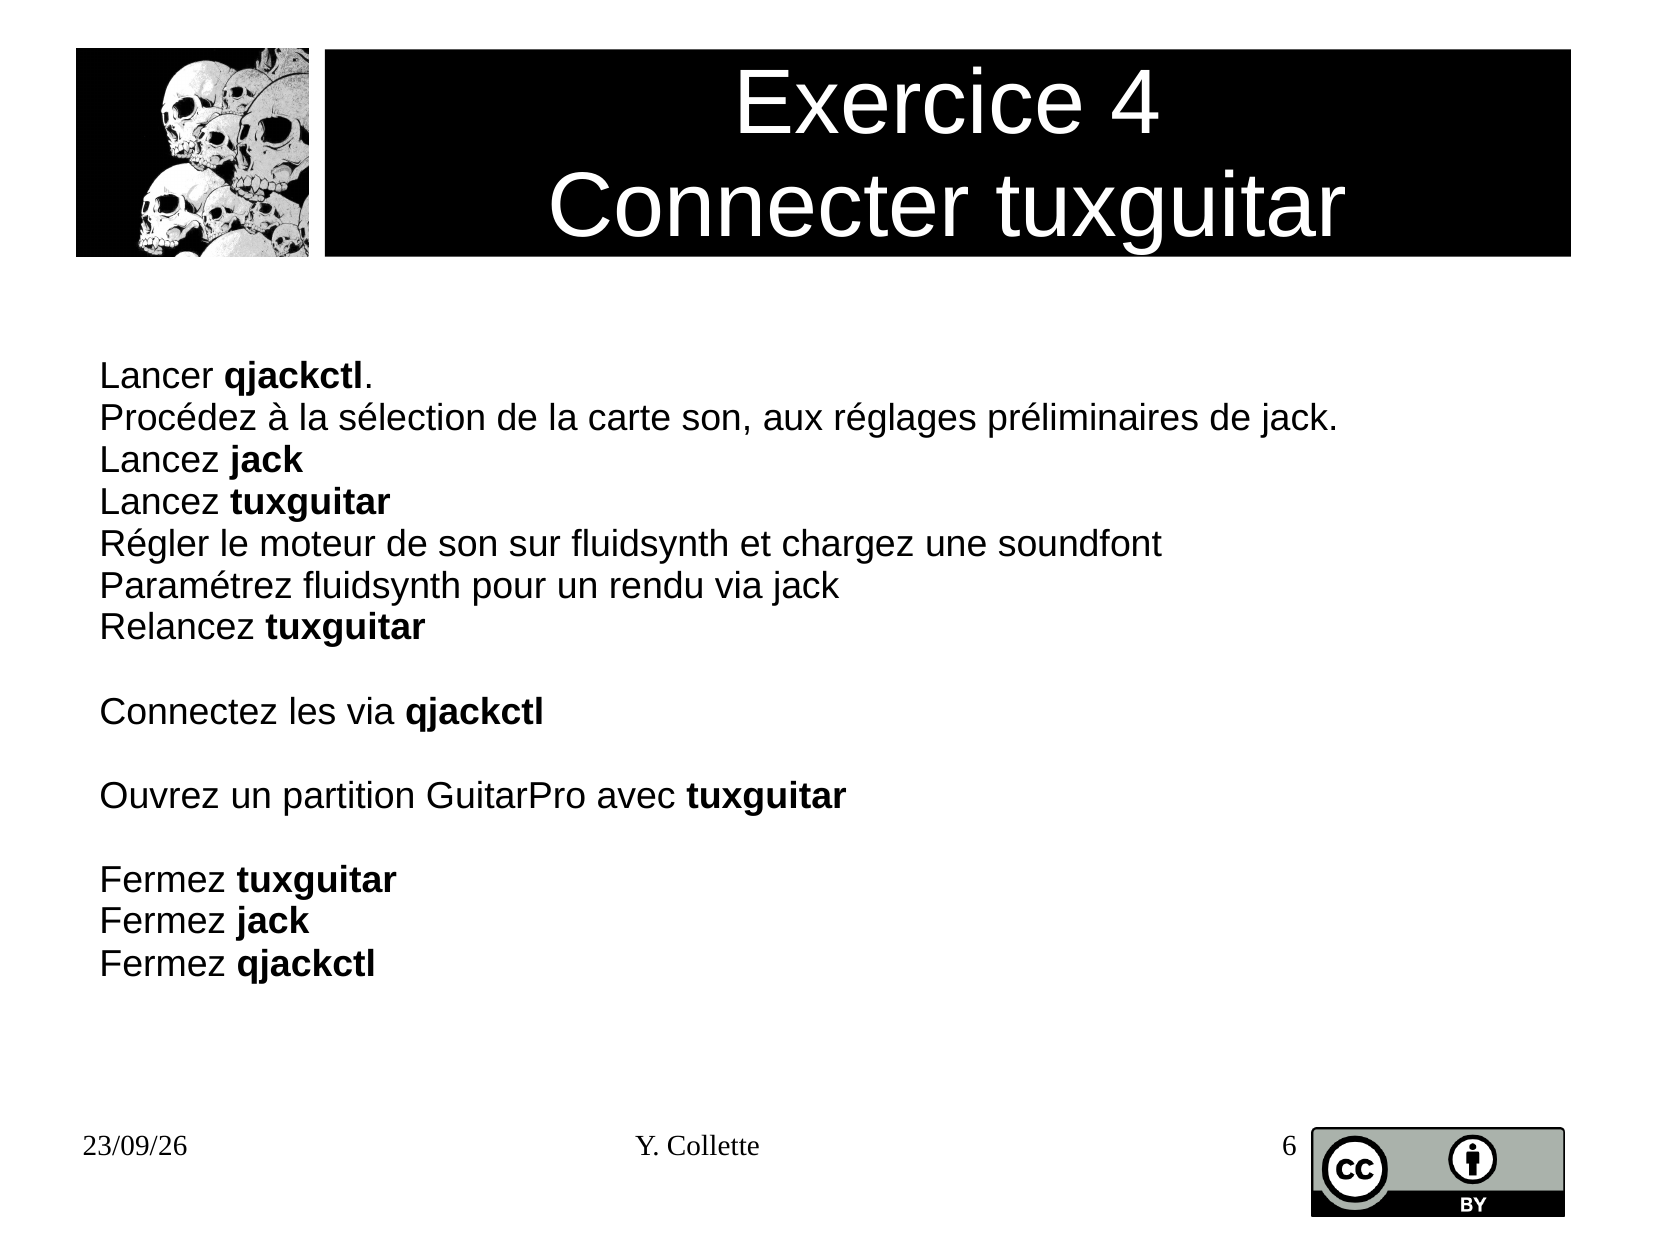

# Exercice 4 Connecter tuxguitar
Lancer qjackctl.
Procédez à la sélection de la carte son, aux réglages préliminaires de jack.
Lancez jack
Lancez tuxguitar
Régler le moteur de son sur fluidsynth et chargez une soundfont
Paramétrez fluidsynth pour un rendu via jack
Relancez tuxguitar
Connectez les via qjackctl
Ouvrez un partition GuitarPro avec tuxguitar
Fermez tuxguitar
Fermez jack
Fermez qjackctl
Y. Collette
6